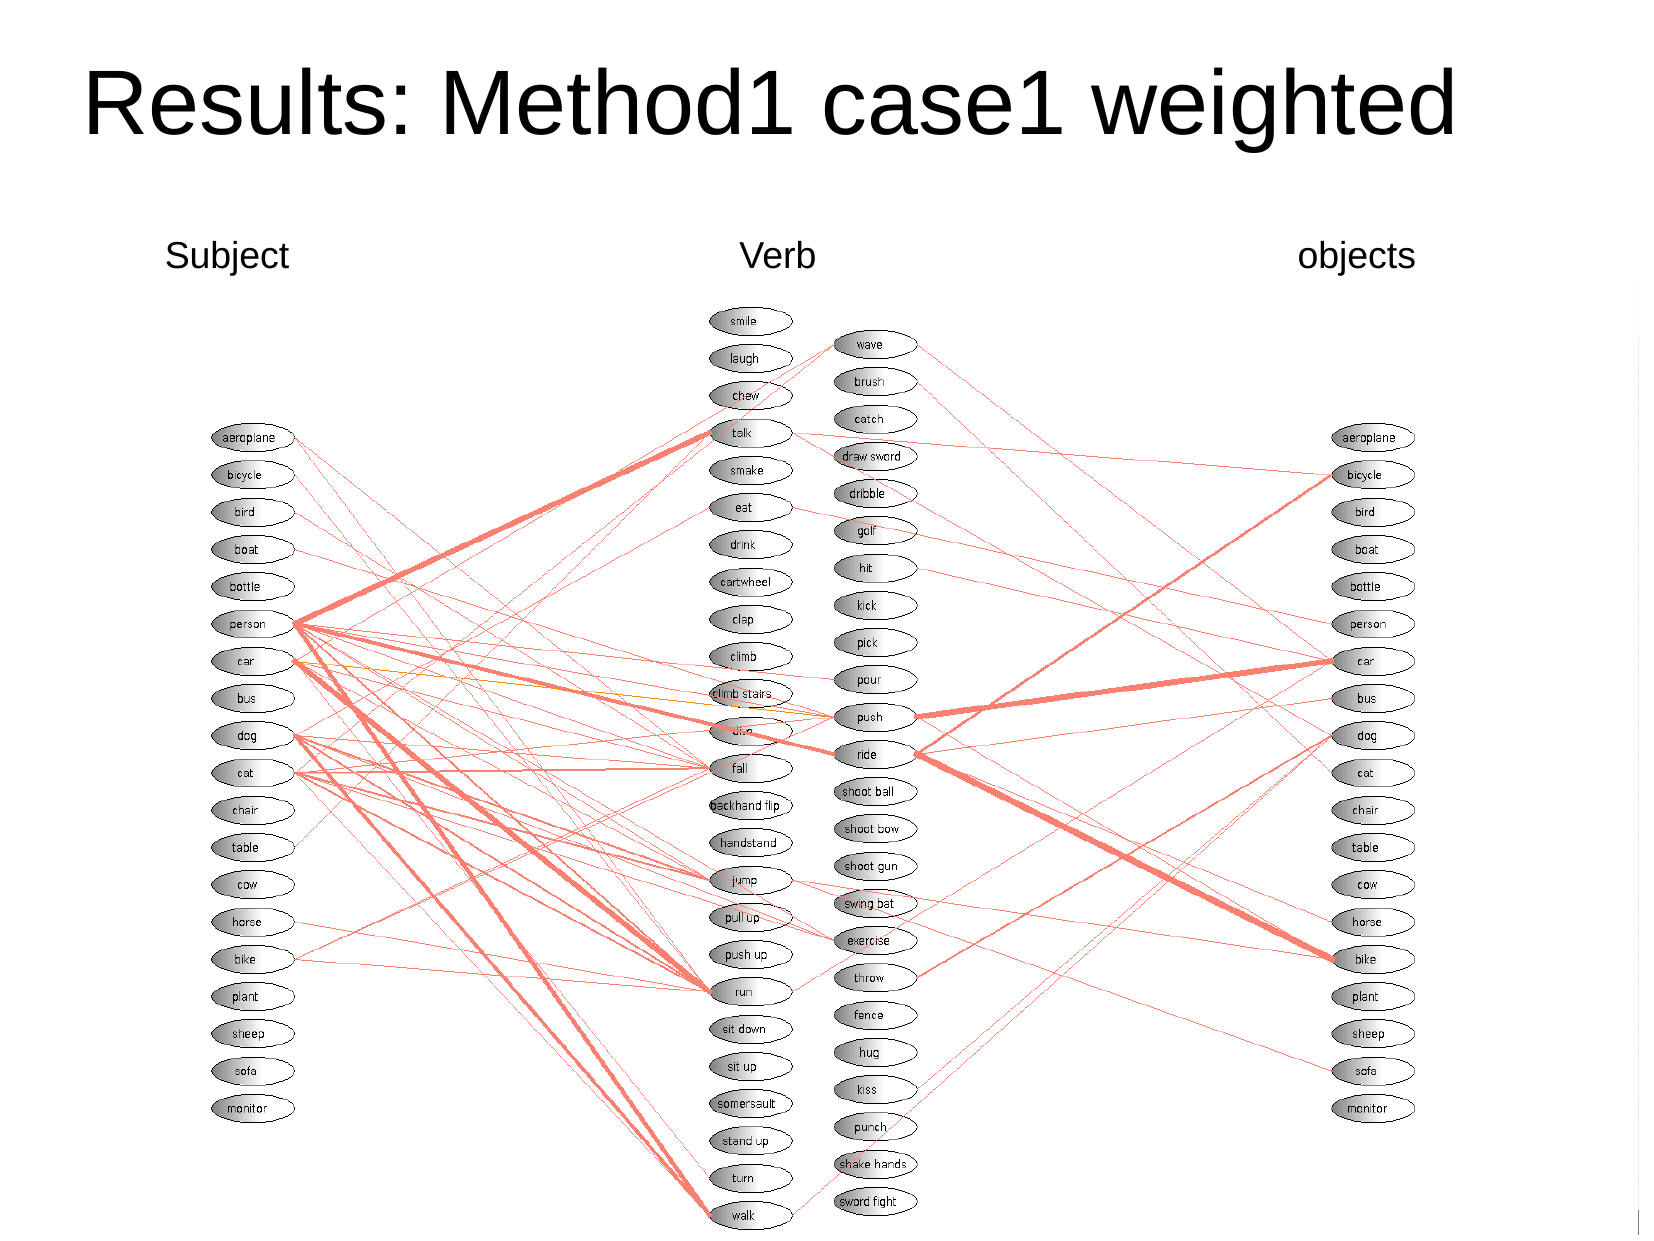

# Results: Method1 case1 weighted
Subject Verb objects